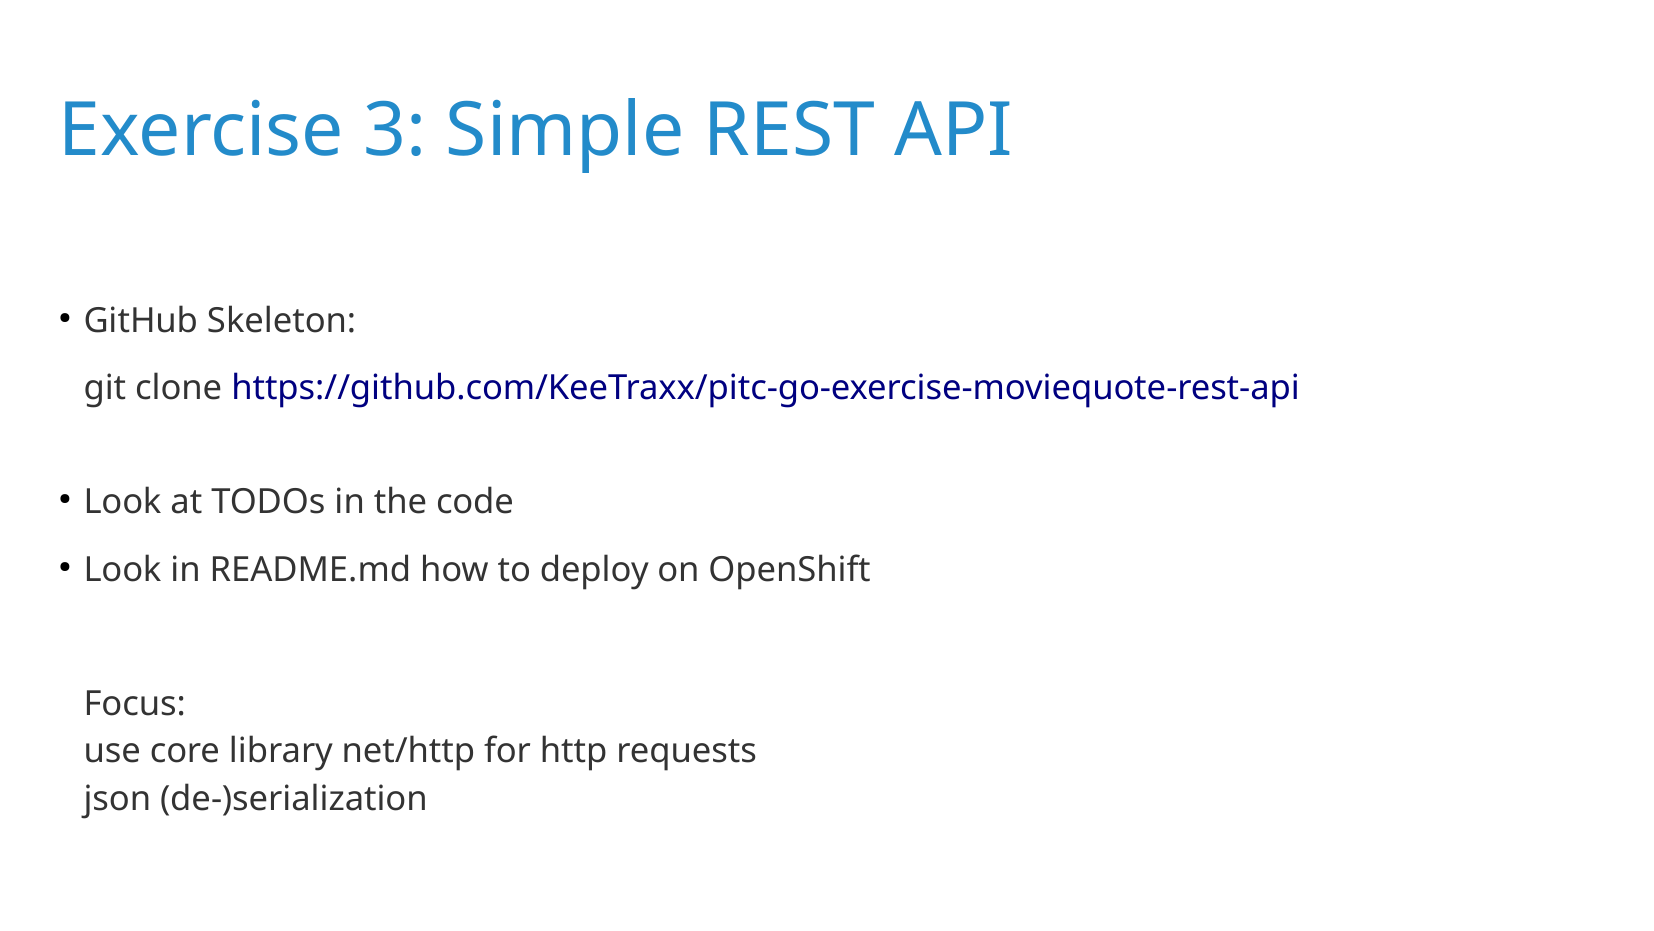

# Exercise 3: Simple REST API
GitHub Skeleton:
git clone https://github.com/KeeTraxx/pitc-go-exercise-moviequote-rest-api
Look at TODOs in the code
Look in README.md how to deploy on OpenShift
Focus:
use core library net/http for http requests
json (de-)serialization